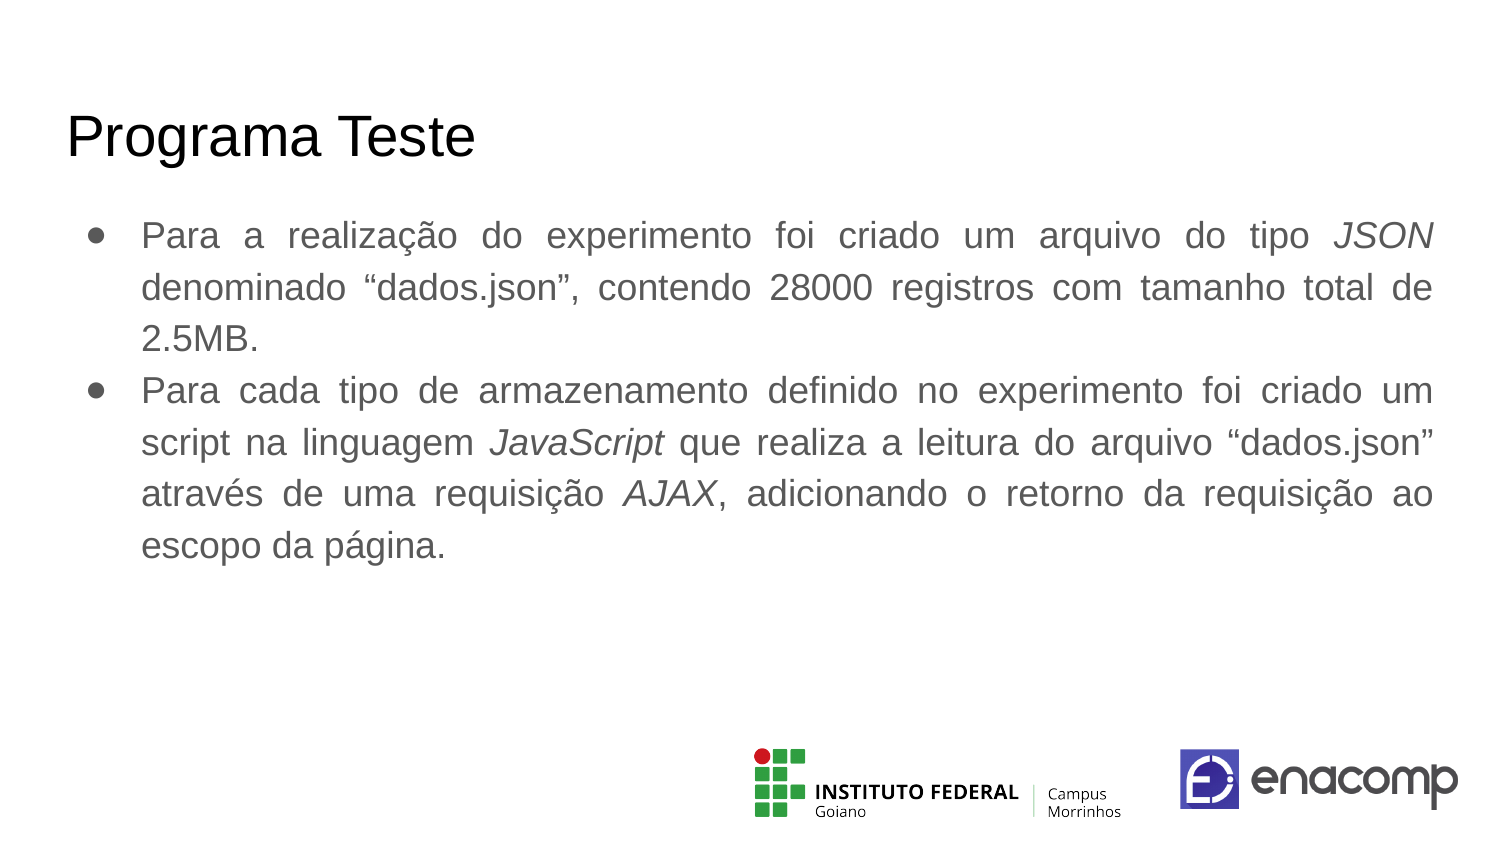

# Programa Teste
Para a realização do experimento foi criado um arquivo do tipo JSON denominado “dados.json”, contendo 28000 registros com tamanho total de 2.5MB.
Para cada tipo de armazenamento definido no experimento foi criado um script na linguagem JavaScript que realiza a leitura do arquivo “dados.json” através de uma requisição AJAX, adicionando o retorno da requisição ao escopo da página.